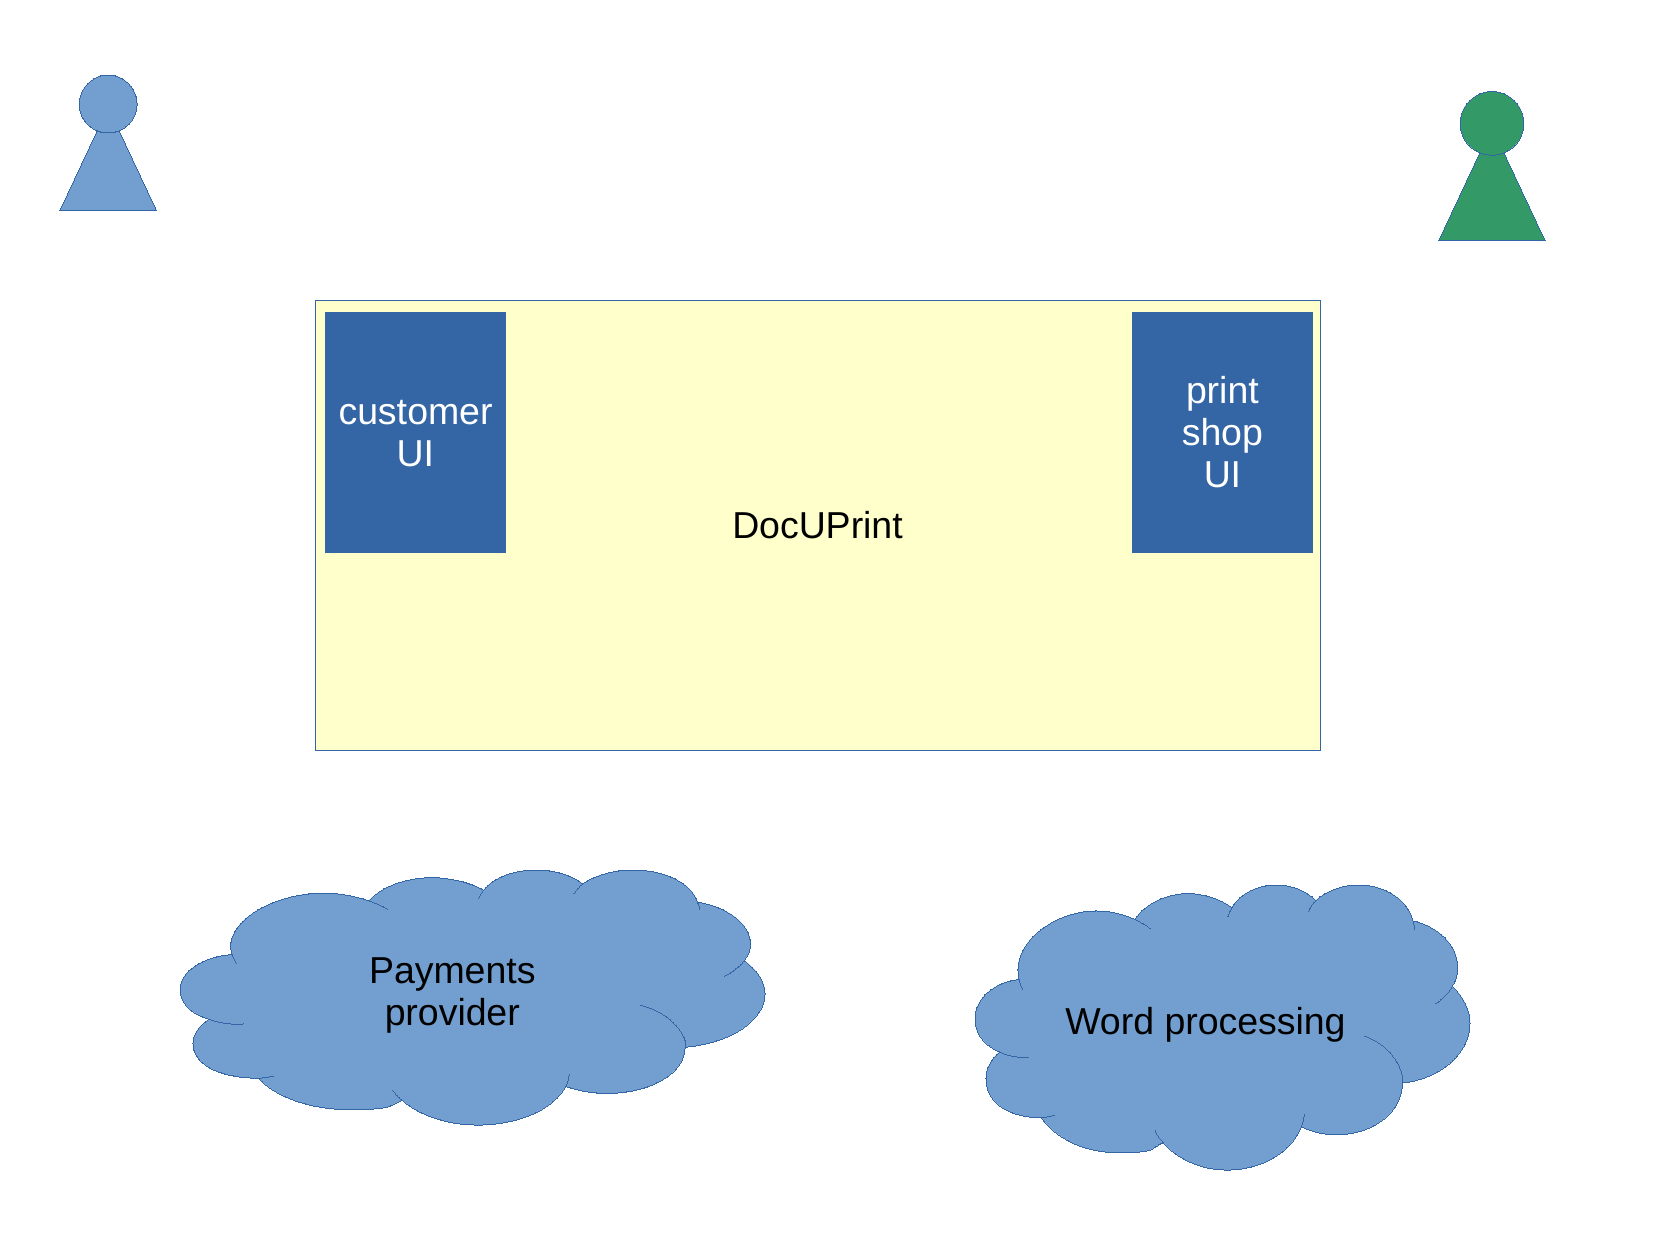

DocUPrint
customer
UI
print
shop
UI
Payments
provider
Word processing